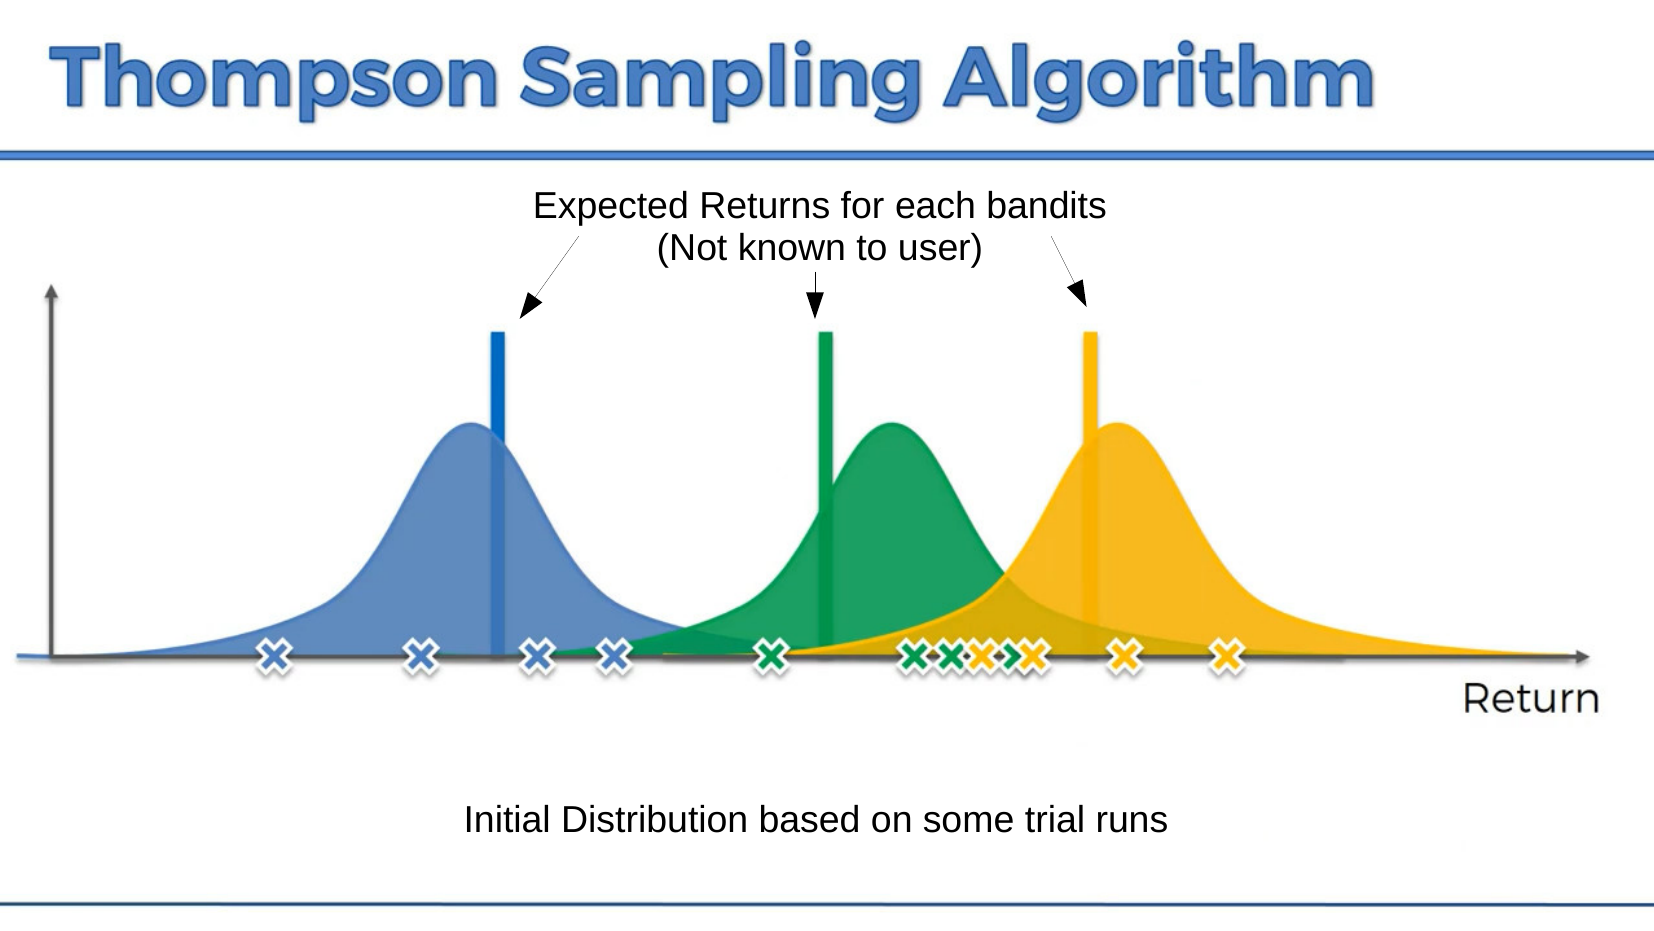

Expected Returns for each bandits
(Not known to user)
Initial Distribution based on some trial runs